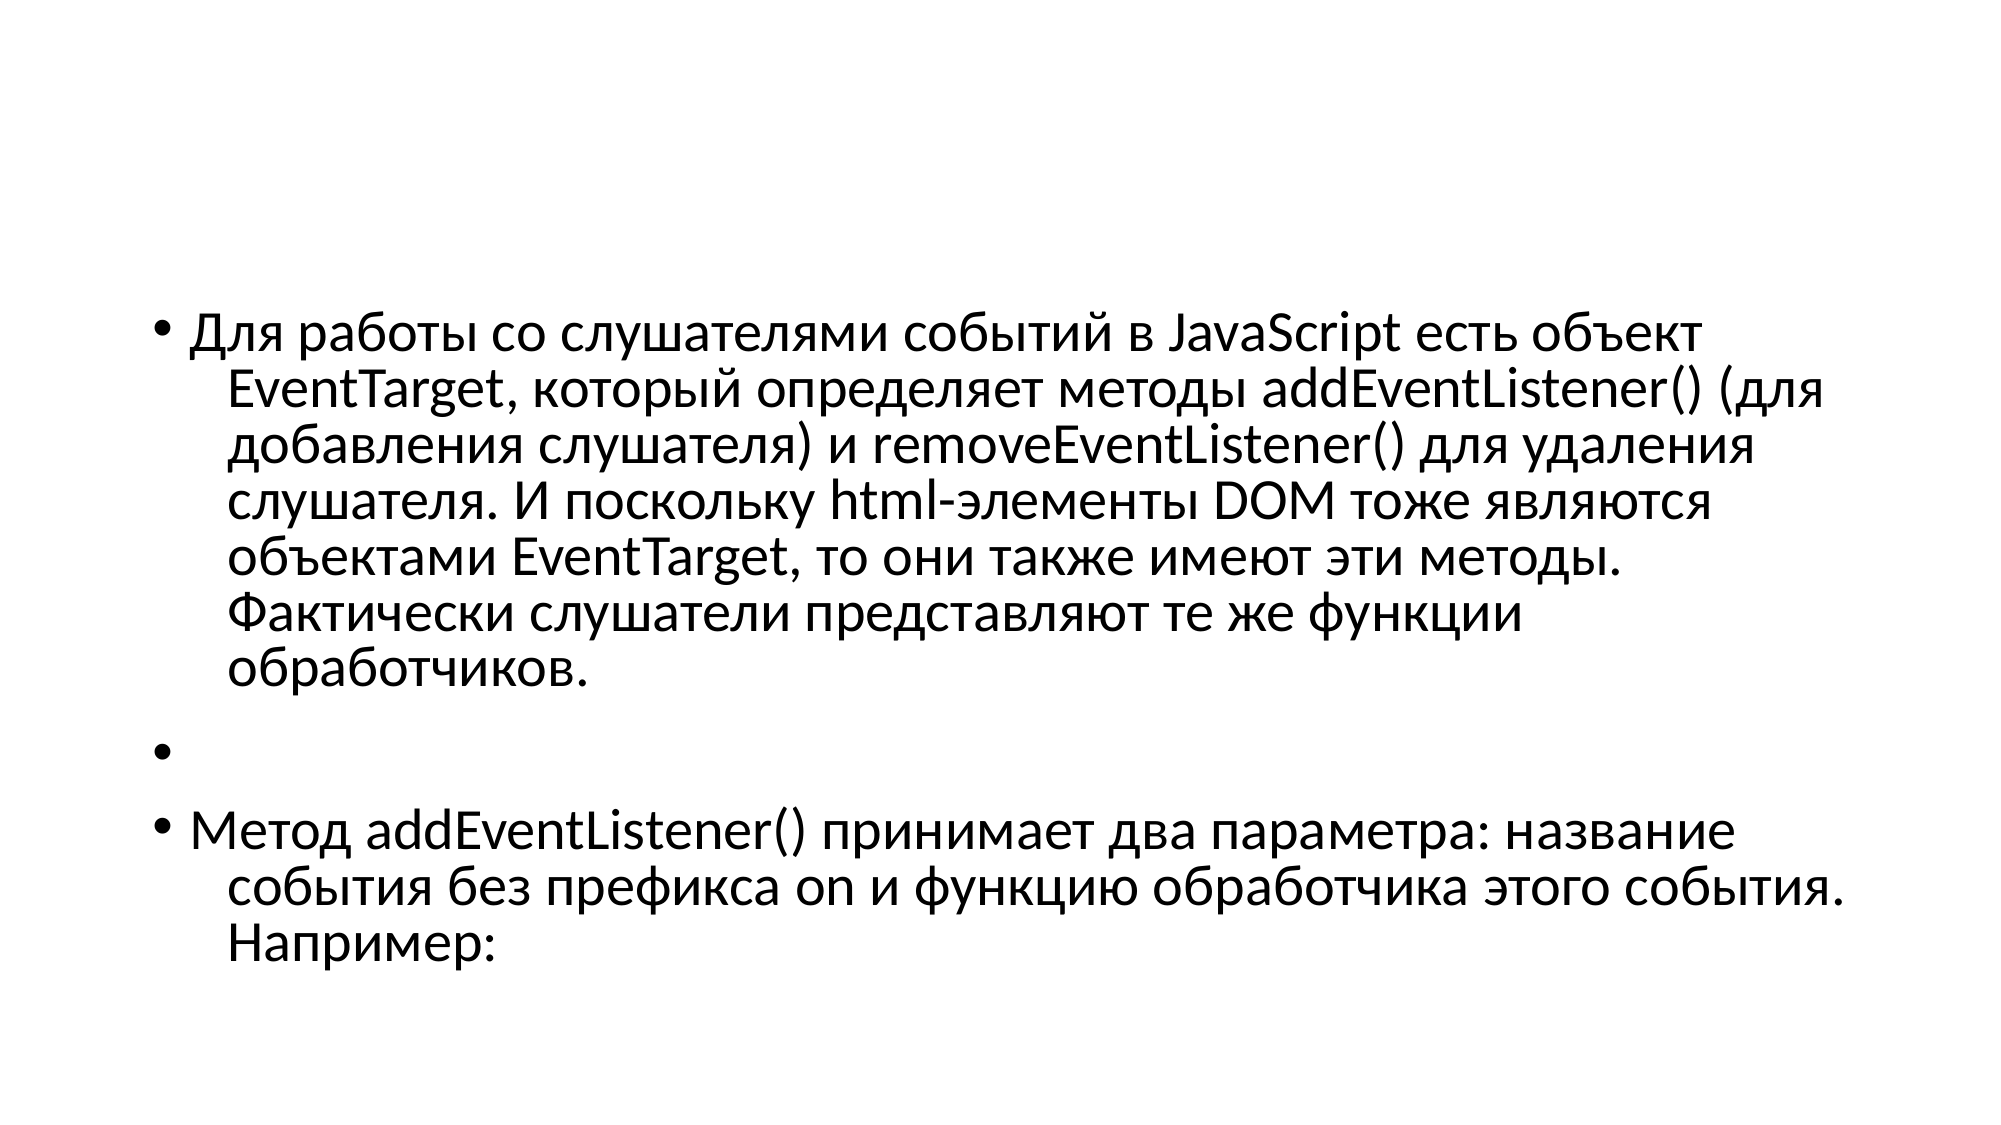

#
Для работы со слушателями событий в JavaScript есть объект EventTarget, который определяет методы addEventListener() (для добавления слушателя) и removeEventListener() для удаления слушателя. И поскольку html-элементы DOM тоже являются объектами EventTarget, то они также имеют эти методы. Фактически слушатели представляют те же функции обработчиков.
Метод addEventListener() принимает два параметра: название события без префикса on и функцию обработчика этого события. Например: